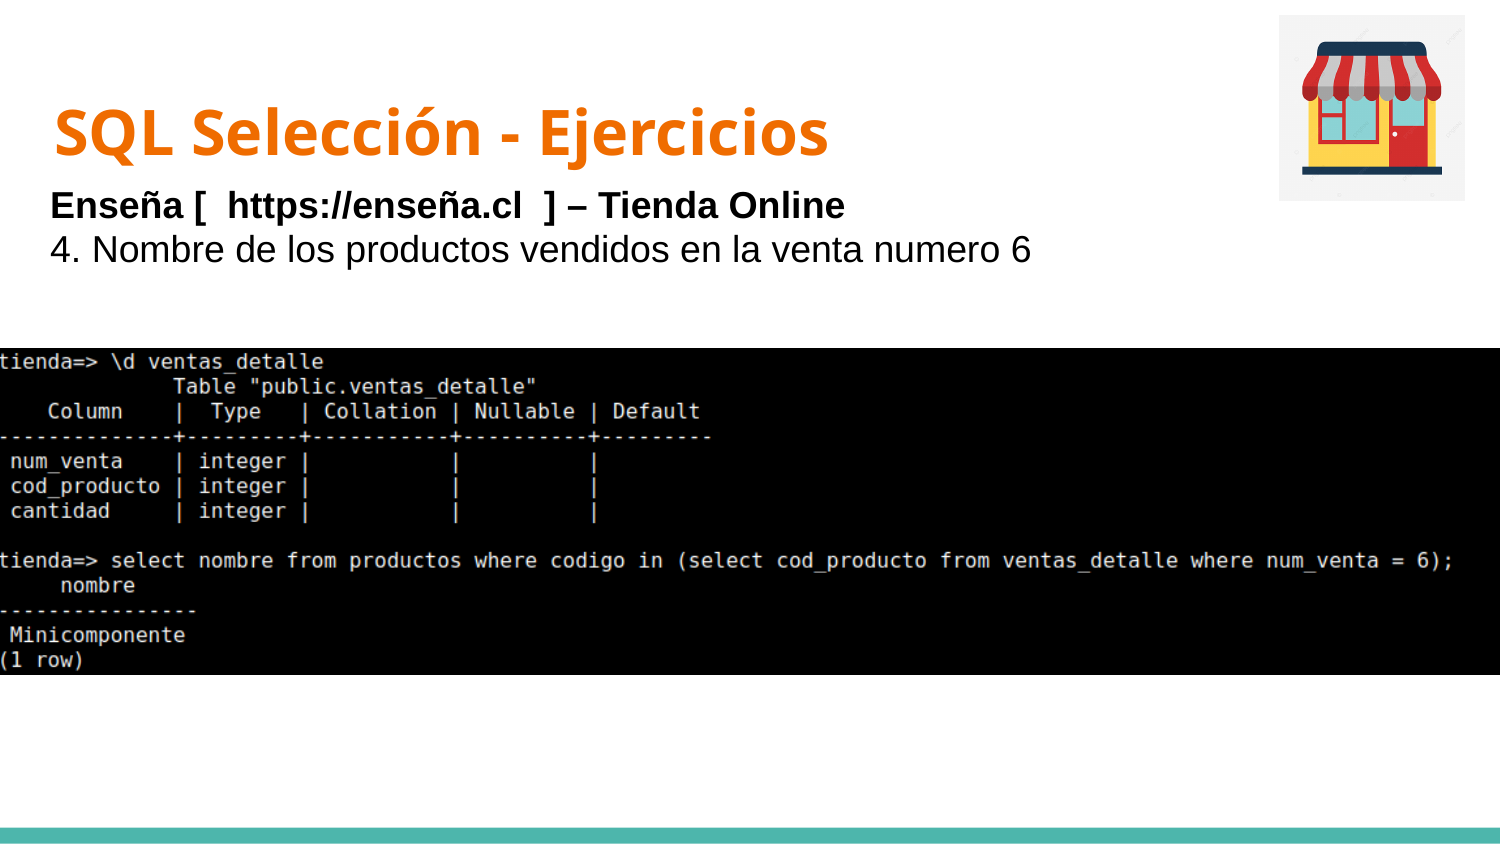

# SQL Selección - Ejercicios
Enseña [ https://enseña.cl ] – Tienda Online
4. Nombre de los productos vendidos en la venta numero 6